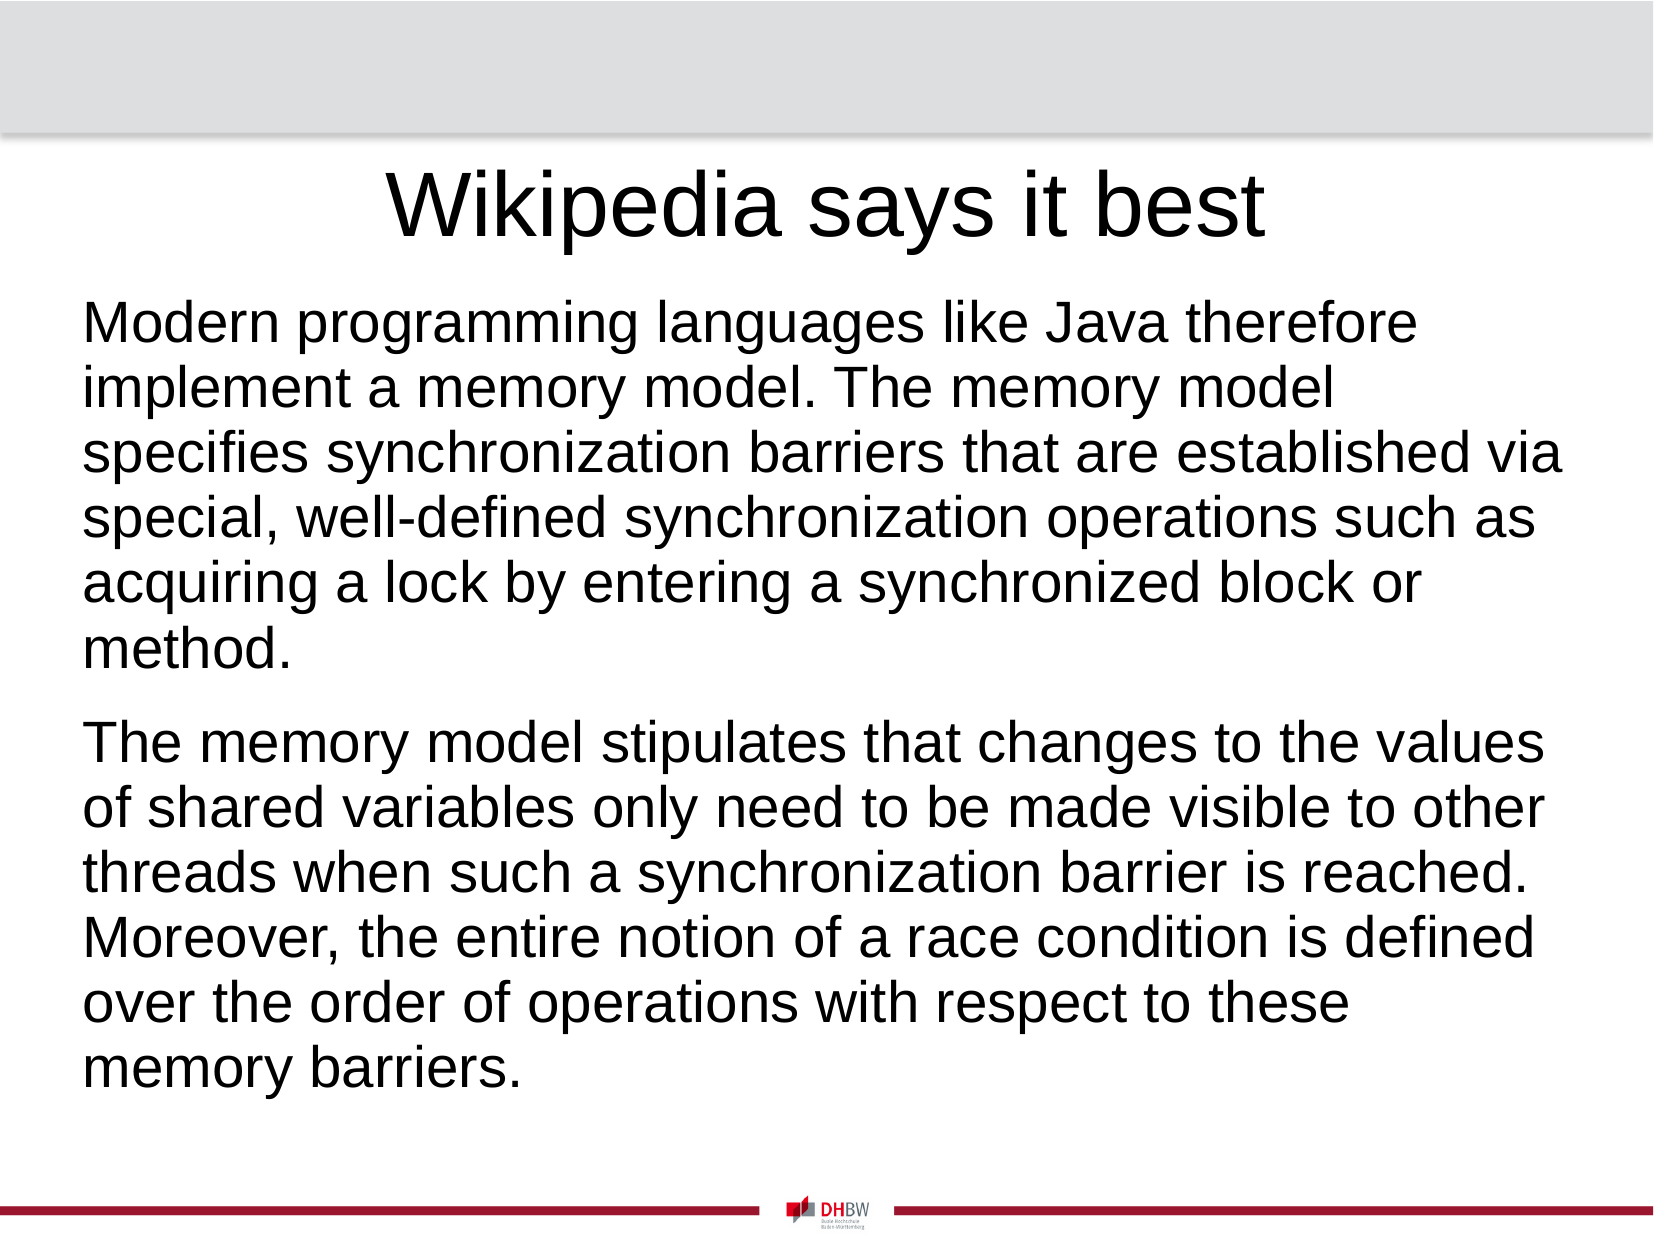

# Wikipedia says it best
Modern programming languages like Java therefore implement a memory model. The memory model specifies synchronization barriers that are established via special, well-defined synchronization operations such as acquiring a lock by entering a synchronized block or method.
The memory model stipulates that changes to the values of shared variables only need to be made visible to other threads when such a synchronization barrier is reached. Moreover, the entire notion of a race condition is defined over the order of operations with respect to these memory barriers.